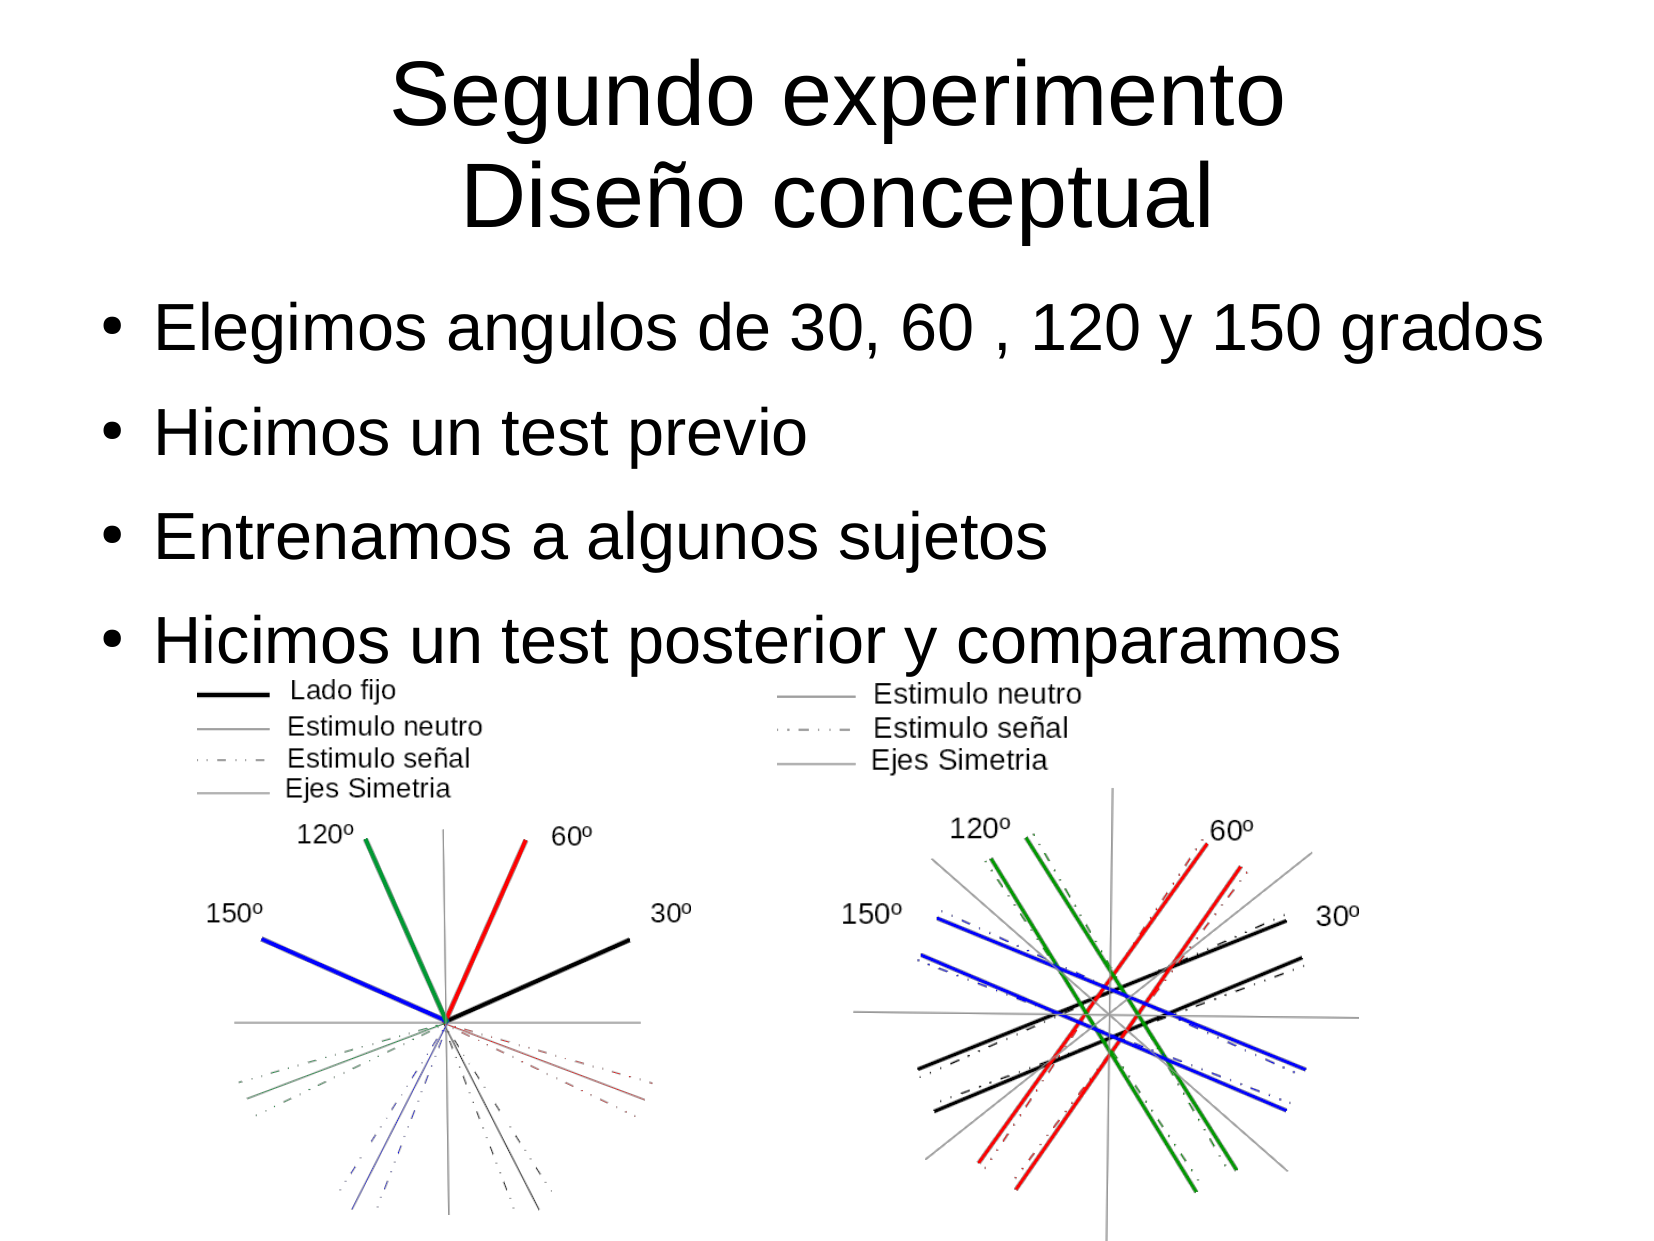

# Segundo experimento Diseño conceptual
Elegimos angulos de 30, 60 , 120 y 150 grados
Hicimos un test previo
Entrenamos a algunos sujetos
Hicimos un test posterior y comparamos